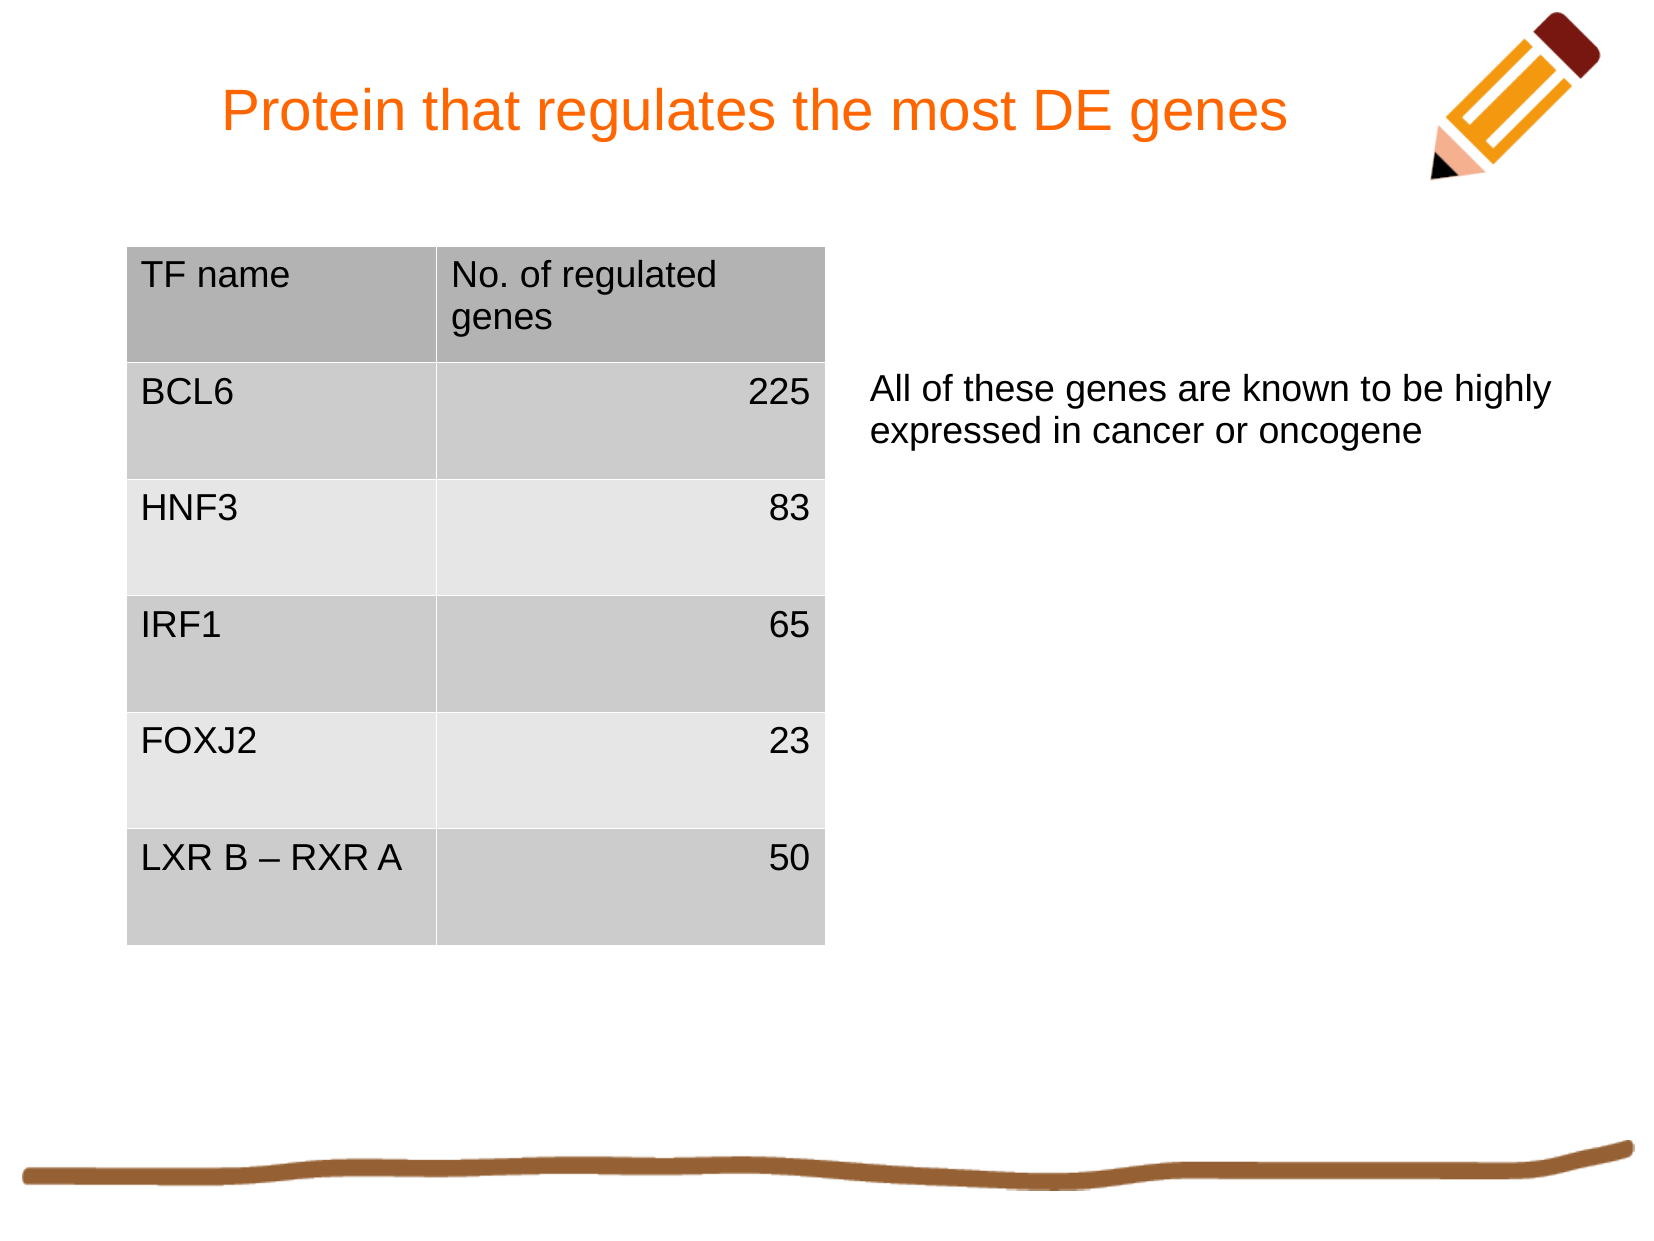

# Protein that regulates the most DE genes
| TF name | No. of regulated genes |
| --- | --- |
| BCL6 | 225 |
| HNF3 | 83 |
| IRF1 | 65 |
| FOXJ2 | 23 |
| LXR B – RXR A | 50 |
All of these genes are known to be highly expressed in cancer or oncogene